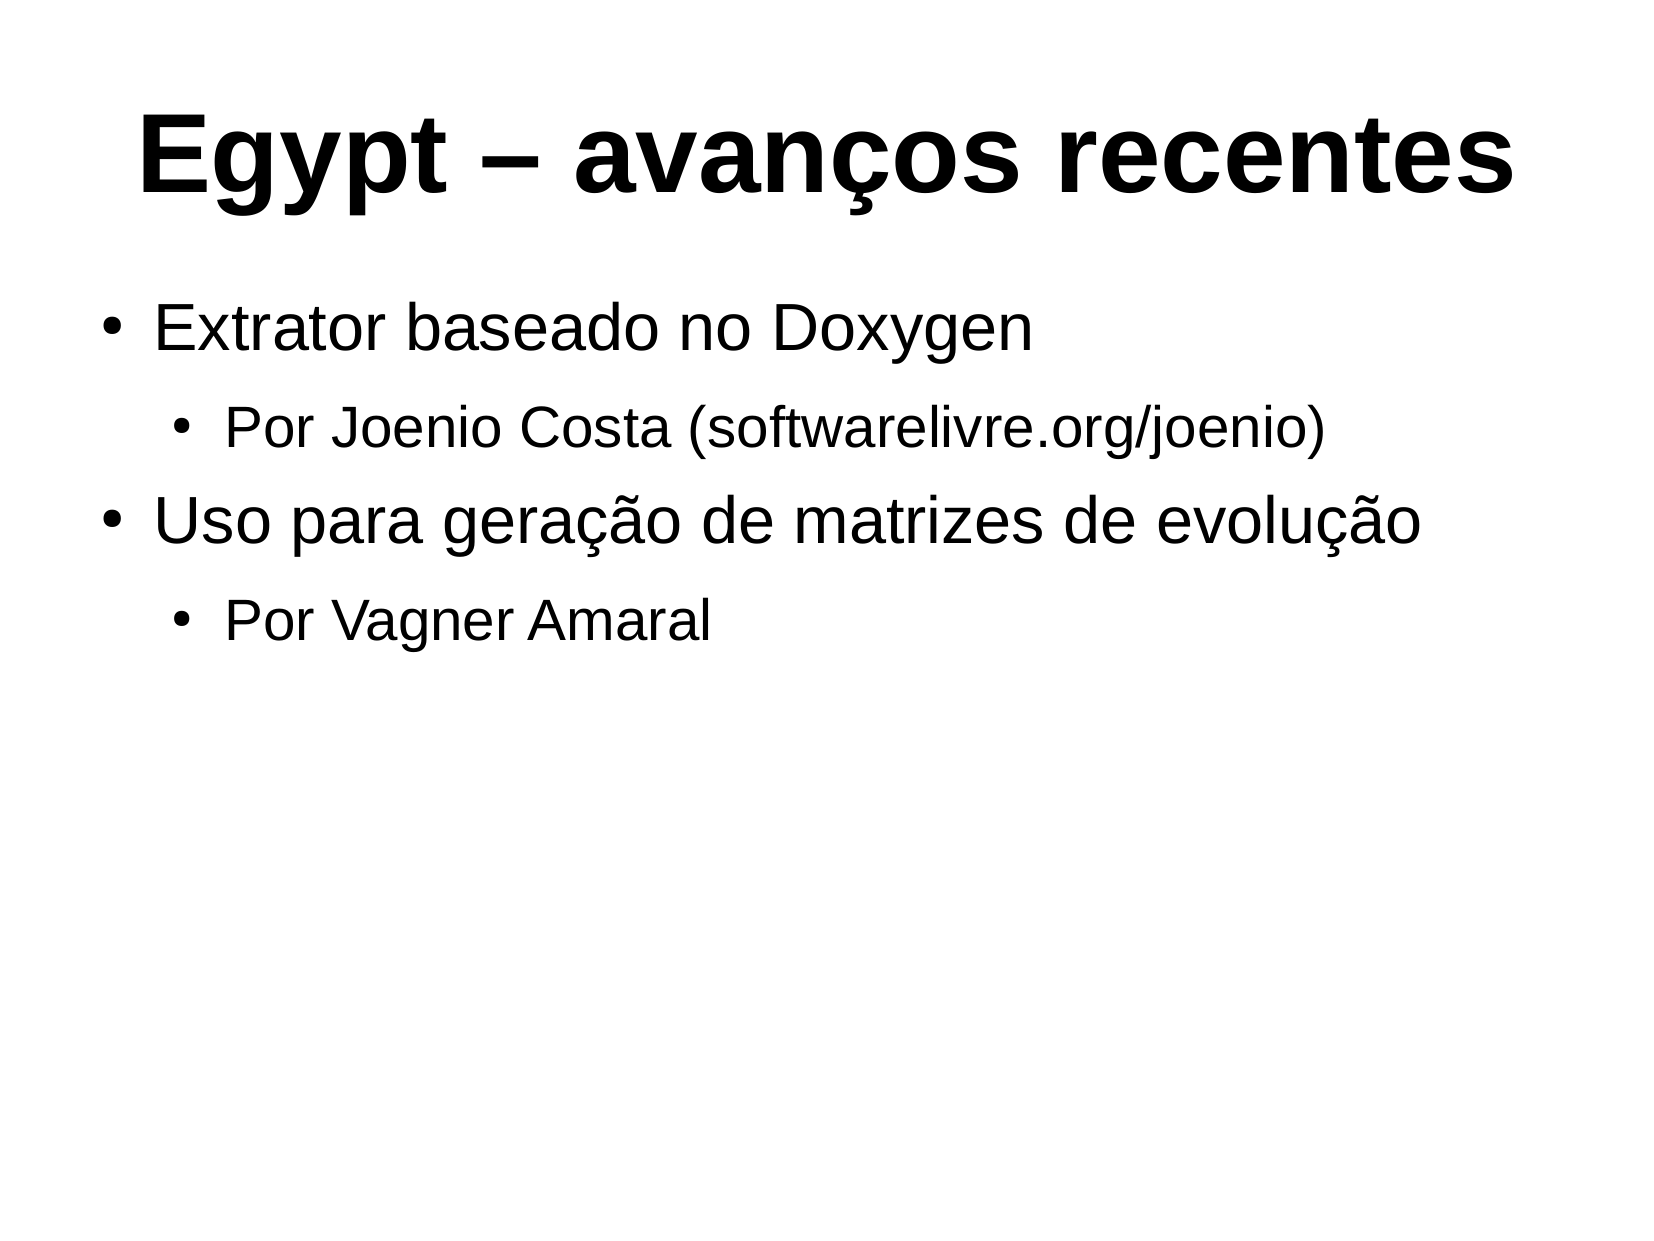

# Egypt – avanços recentes
Extrator baseado no Doxygen
Por Joenio Costa (softwarelivre.org/joenio)
Uso para geração de matrizes de evolução
Por Vagner Amaral